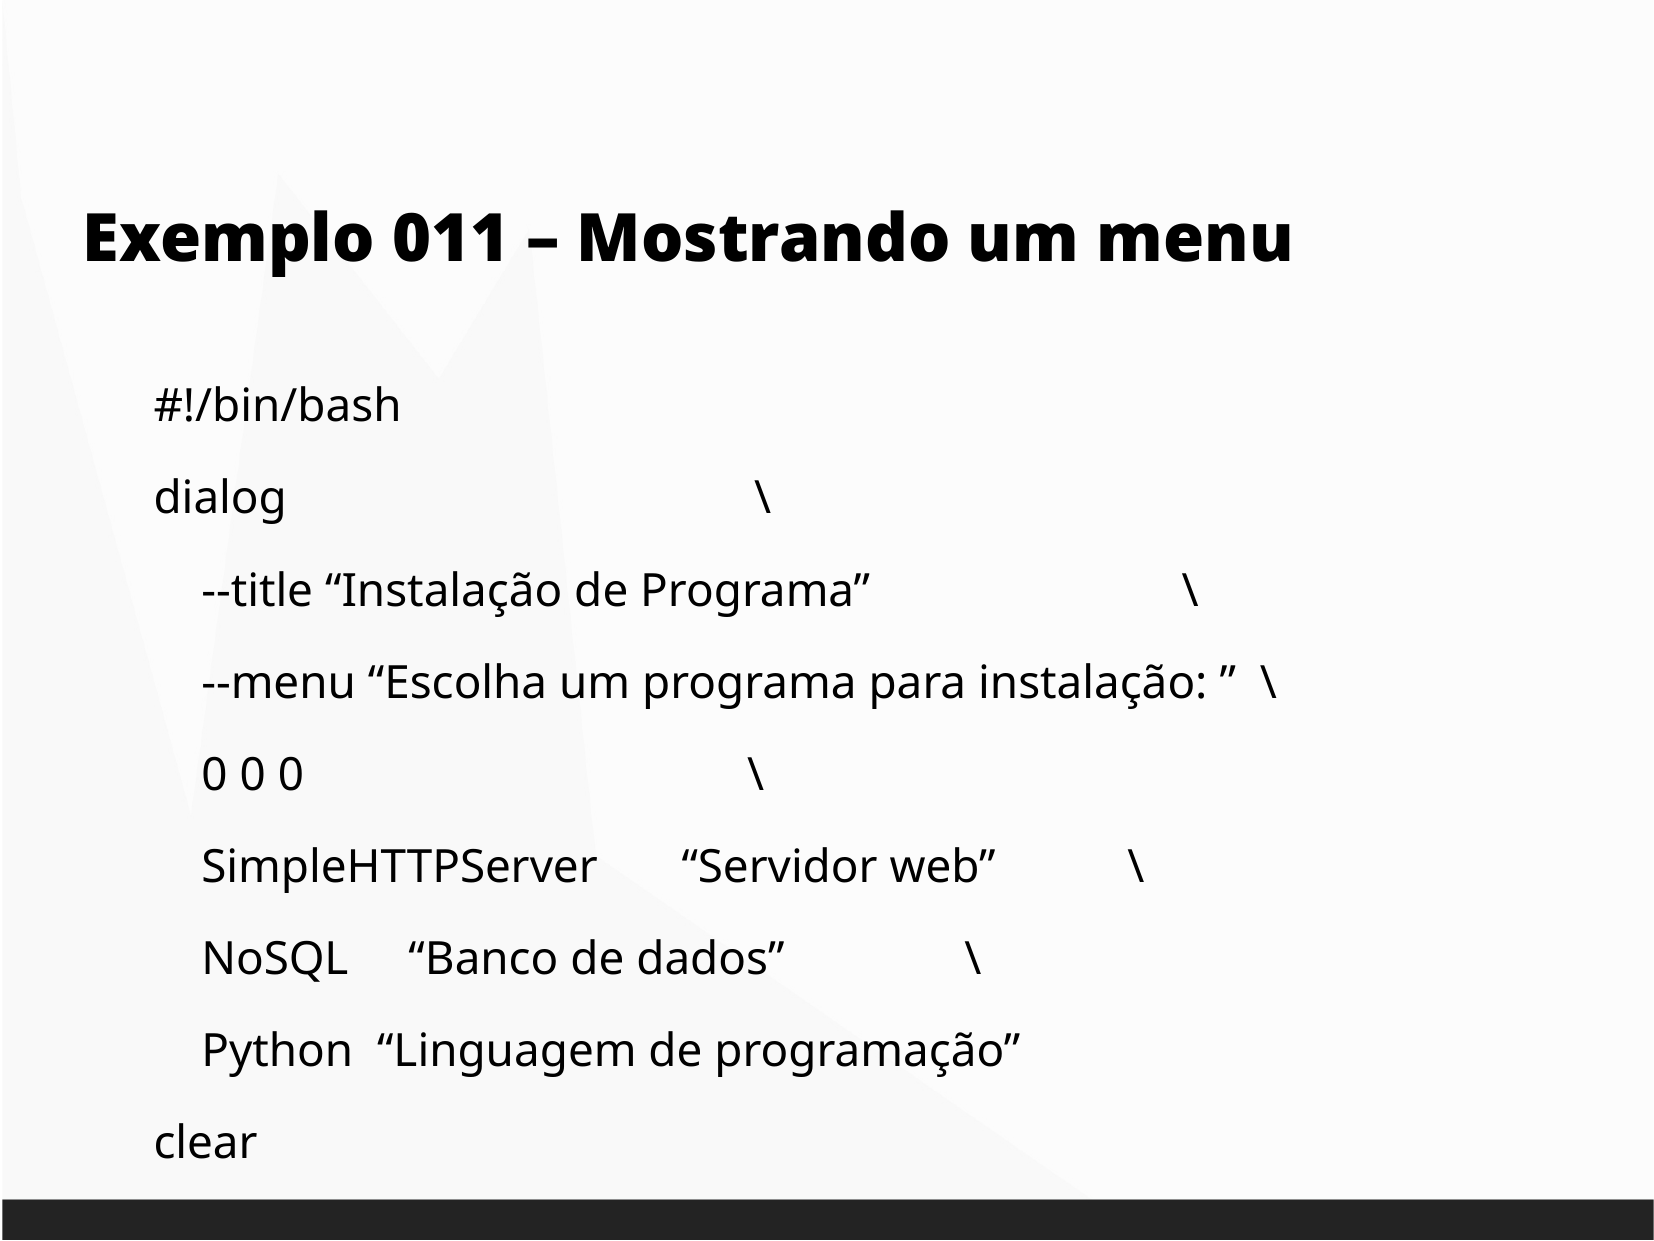

# Exemplo 011 – Mostrando um menu
#!/bin/bash
dialog \
 --title “Instalação de Programa” \
 --menu “Escolha um programa para instalação: ” \
 0 0 0 \
 SimpleHTTPServer “Servidor web” \
 NoSQL “Banco de dados” \
 Python “Linguagem de programação”
clear